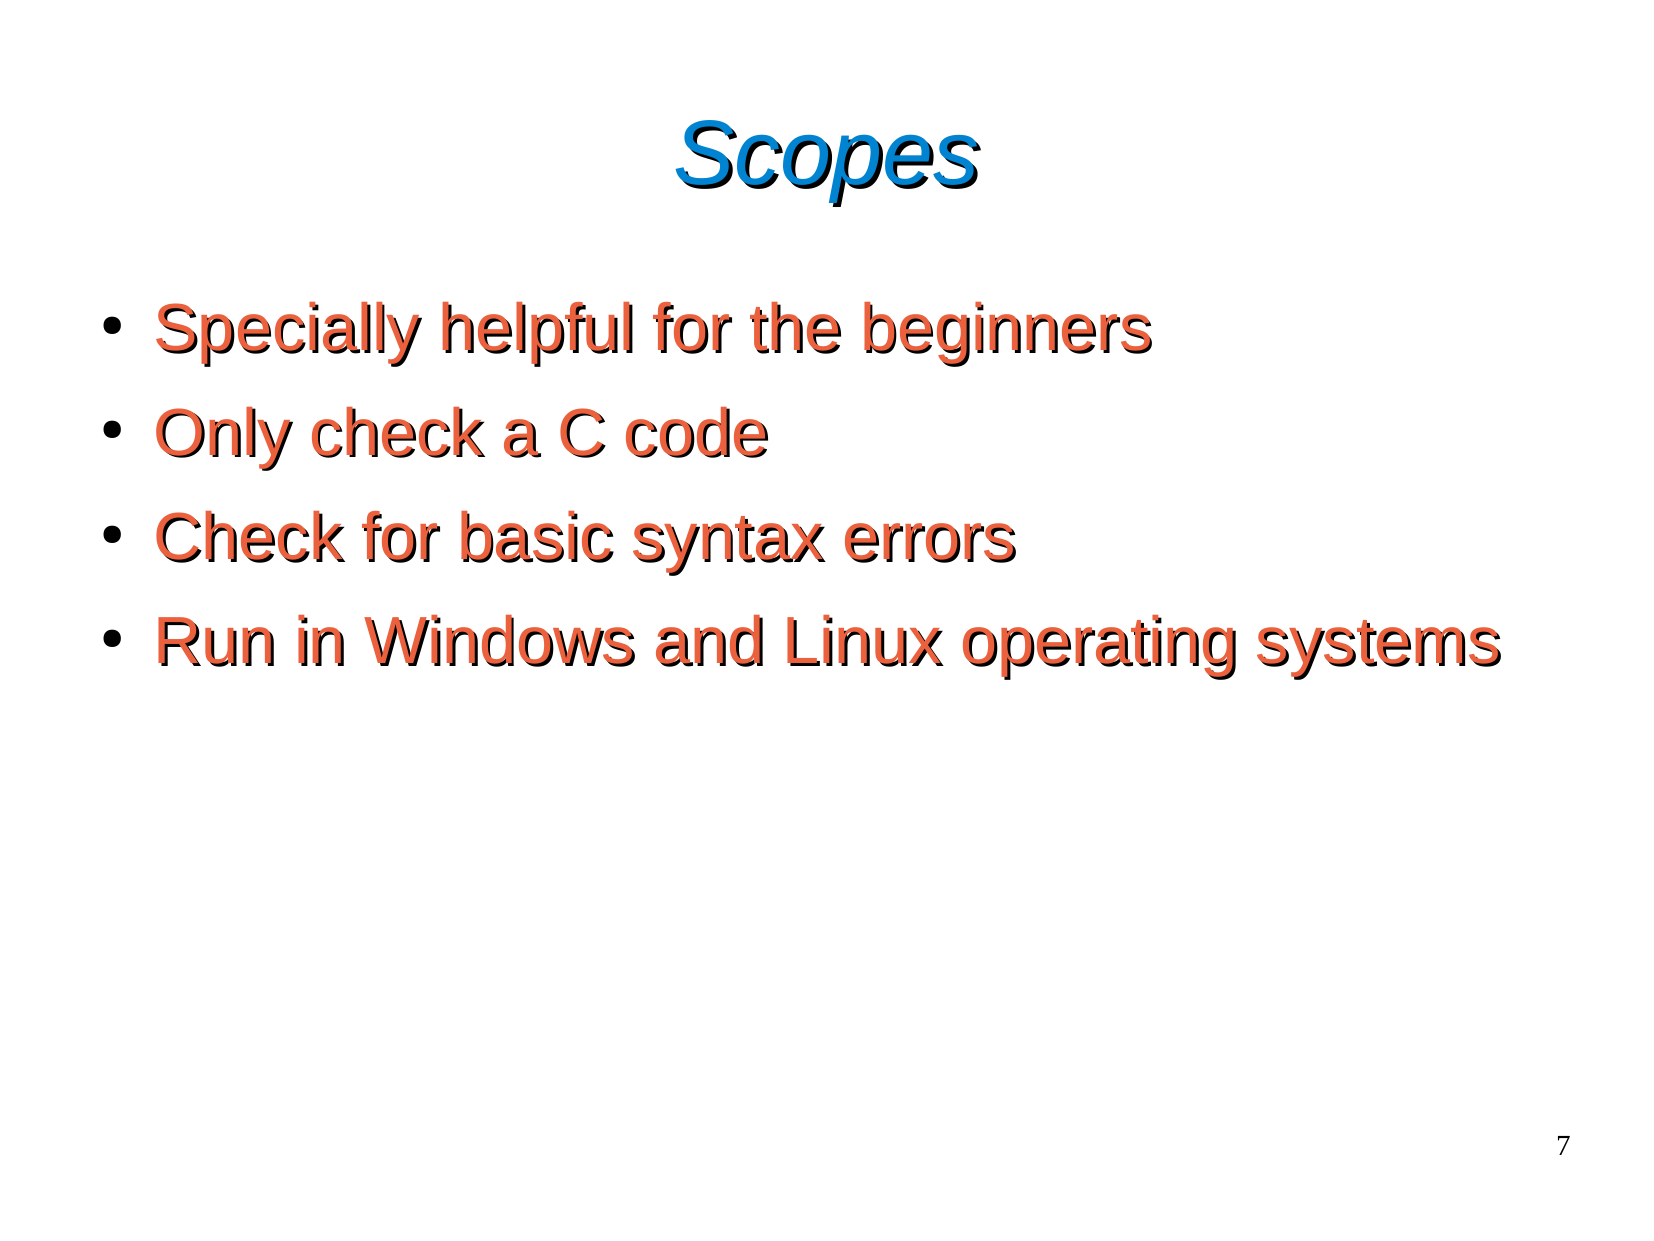

# Scopes
Specially helpful for the beginners
Only check a C code
Check for basic syntax errors
Run in Windows and Linux operating systems
7